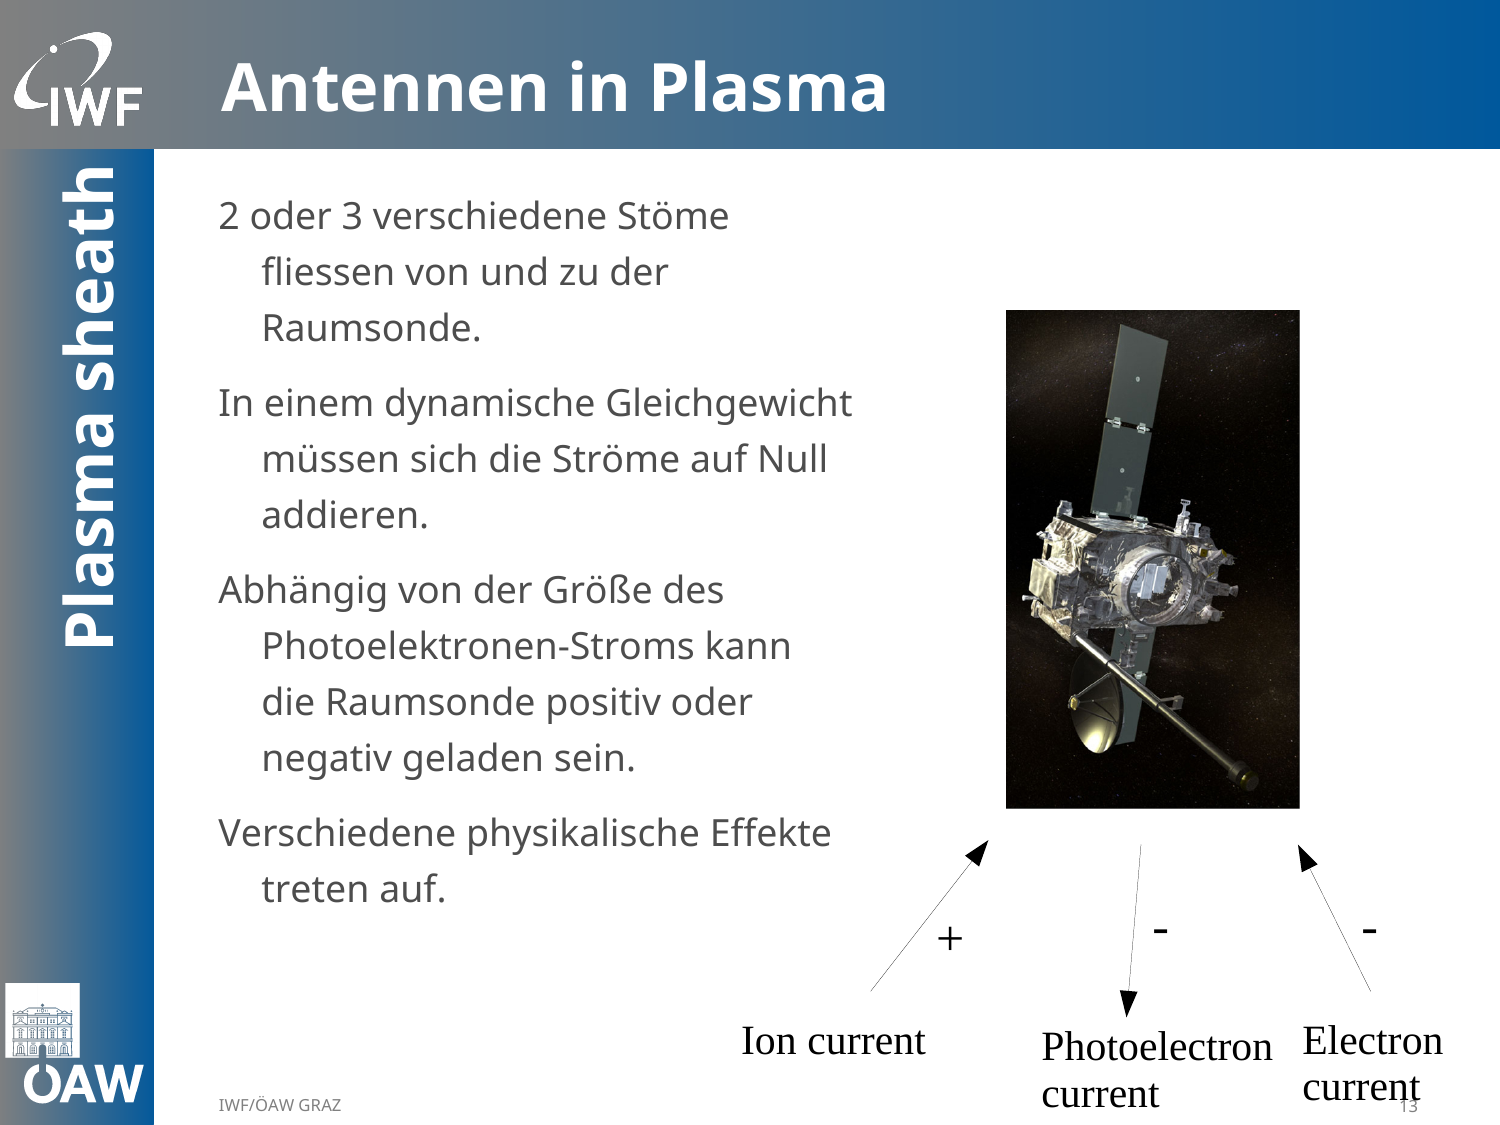

Antennen in Plasma
# 2 oder 3 verschiedene Stöme fliessen von und zu der Raumsonde.
In einem dynamische Gleichgewicht müssen sich die Ströme auf Null addieren.
Abhängig von der Größe des Photoelektronen-Stroms kann die Raumsonde positiv oder negativ geladen sein.
Verschiedene physikalische Effekte treten auf.
Plasma sheath
-
-
+
Ion current
Electron
current
Photoelectron
current
IWF/ÖAW GRAZ
13